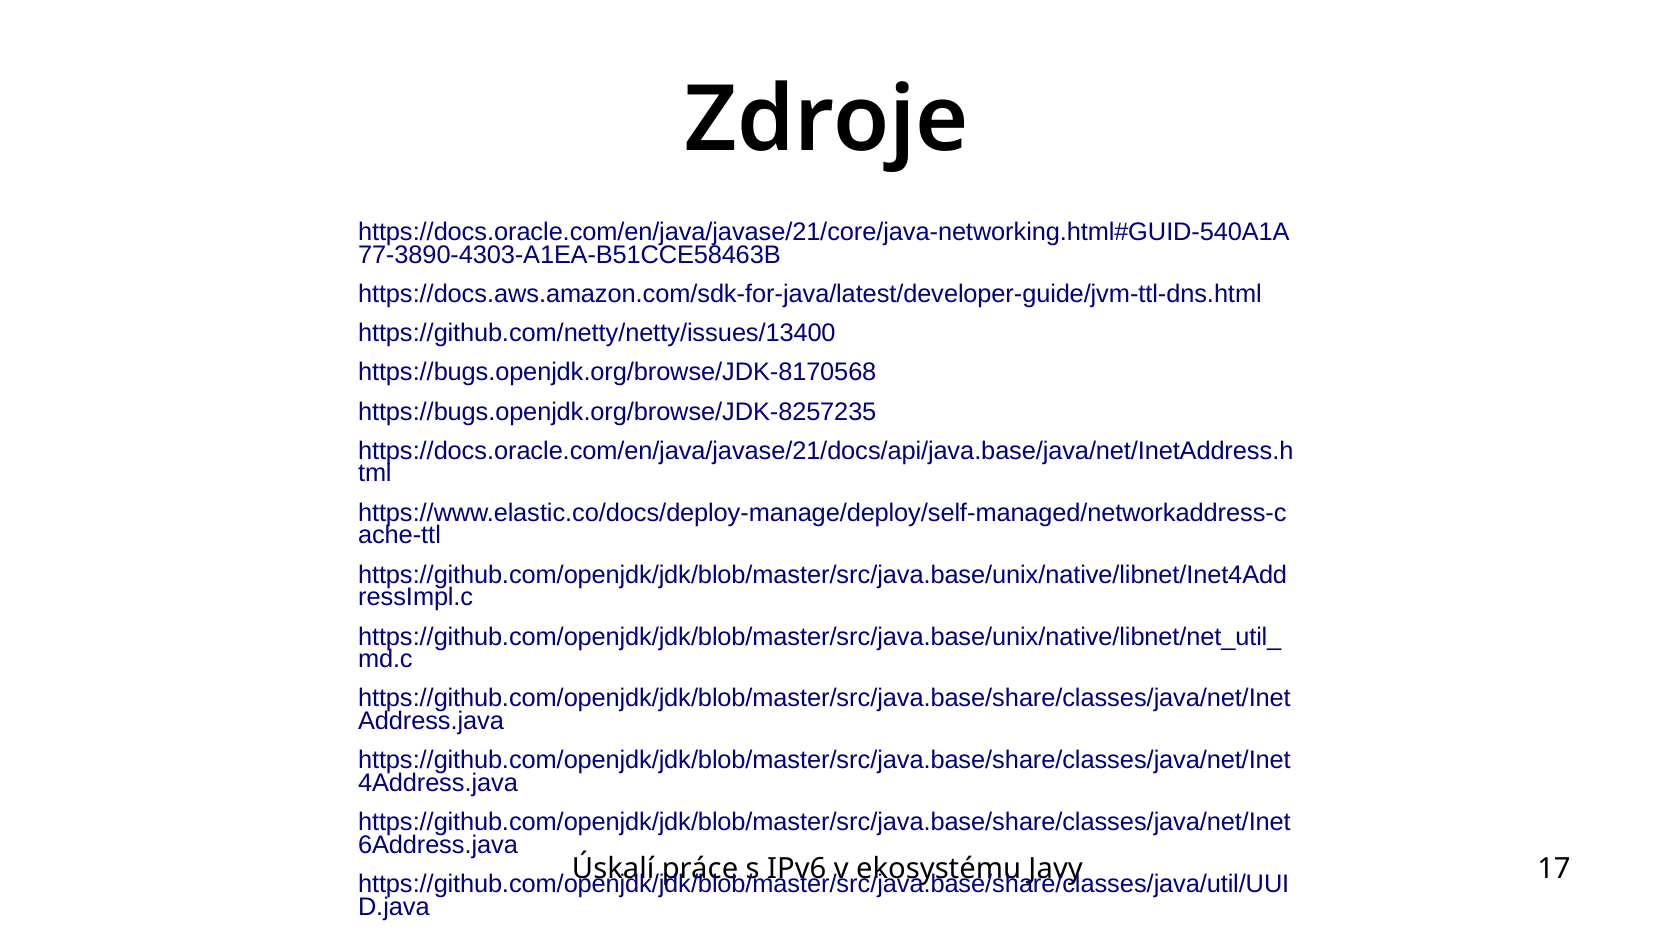

# Zdroje
https://docs.oracle.com/en/java/javase/21/core/java-networking.html#GUID-540A1A77-3890-4303-A1EA-B51CCE58463B
https://docs.aws.amazon.com/sdk-for-java/latest/developer-guide/jvm-ttl-dns.html
https://github.com/netty/netty/issues/13400
https://bugs.openjdk.org/browse/JDK-8170568
https://bugs.openjdk.org/browse/JDK-8257235
https://docs.oracle.com/en/java/javase/21/docs/api/java.base/java/net/InetAddress.html
https://www.elastic.co/docs/deploy-manage/deploy/self-managed/networkaddress-cache-ttl
https://github.com/openjdk/jdk/blob/master/src/java.base/unix/native/libnet/Inet4AddressImpl.c
https://github.com/openjdk/jdk/blob/master/src/java.base/unix/native/libnet/net_util_md.c
https://github.com/openjdk/jdk/blob/master/src/java.base/share/classes/java/net/InetAddress.java
https://github.com/openjdk/jdk/blob/master/src/java.base/share/classes/java/net/Inet4Address.java
https://github.com/openjdk/jdk/blob/master/src/java.base/share/classes/java/net/Inet6Address.java
https://github.com/openjdk/jdk/blob/master/src/java.base/share/classes/java/util/UUID.java
man capabilities(7)
Úskalí práce s IPv6 v ekosystému Javy
17